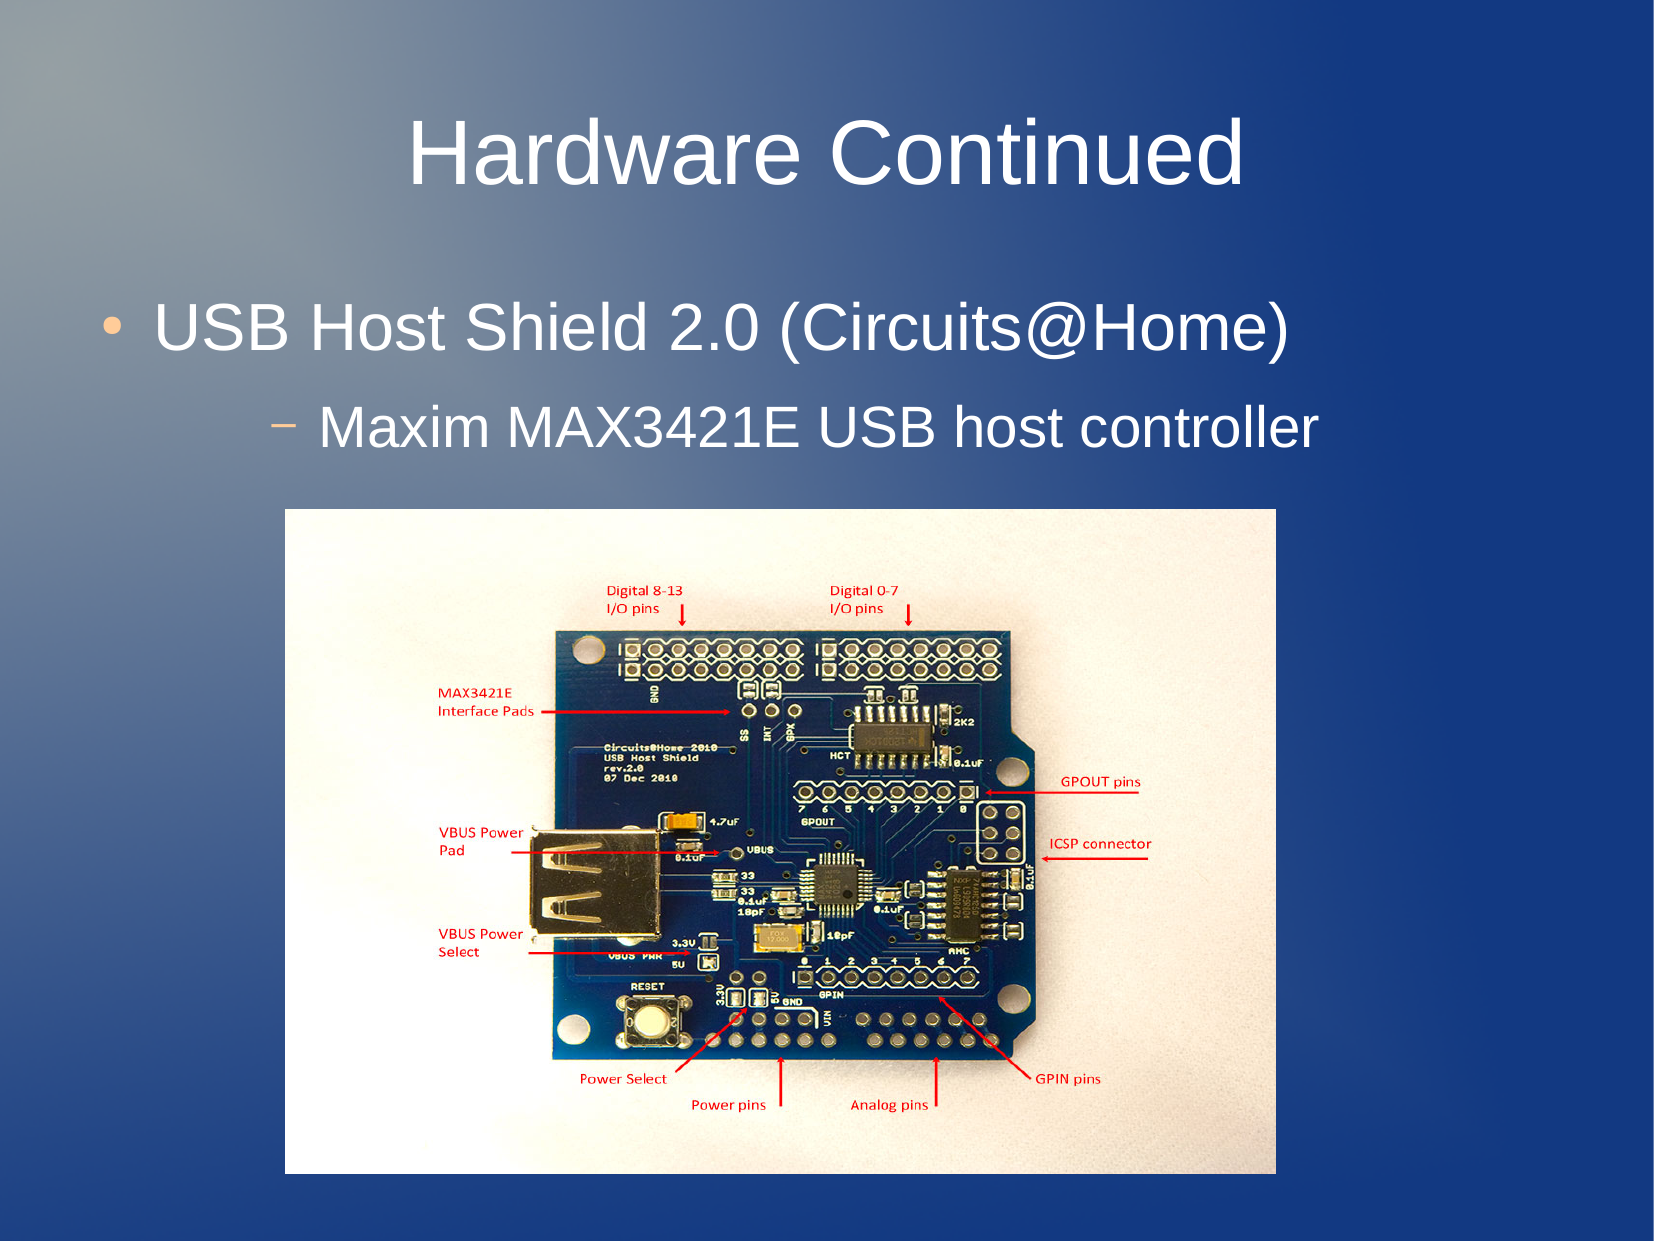

# Hardware Continued
USB Host Shield 2.0 (Circuits@Home)
Maxim MAX3421E USB host controller